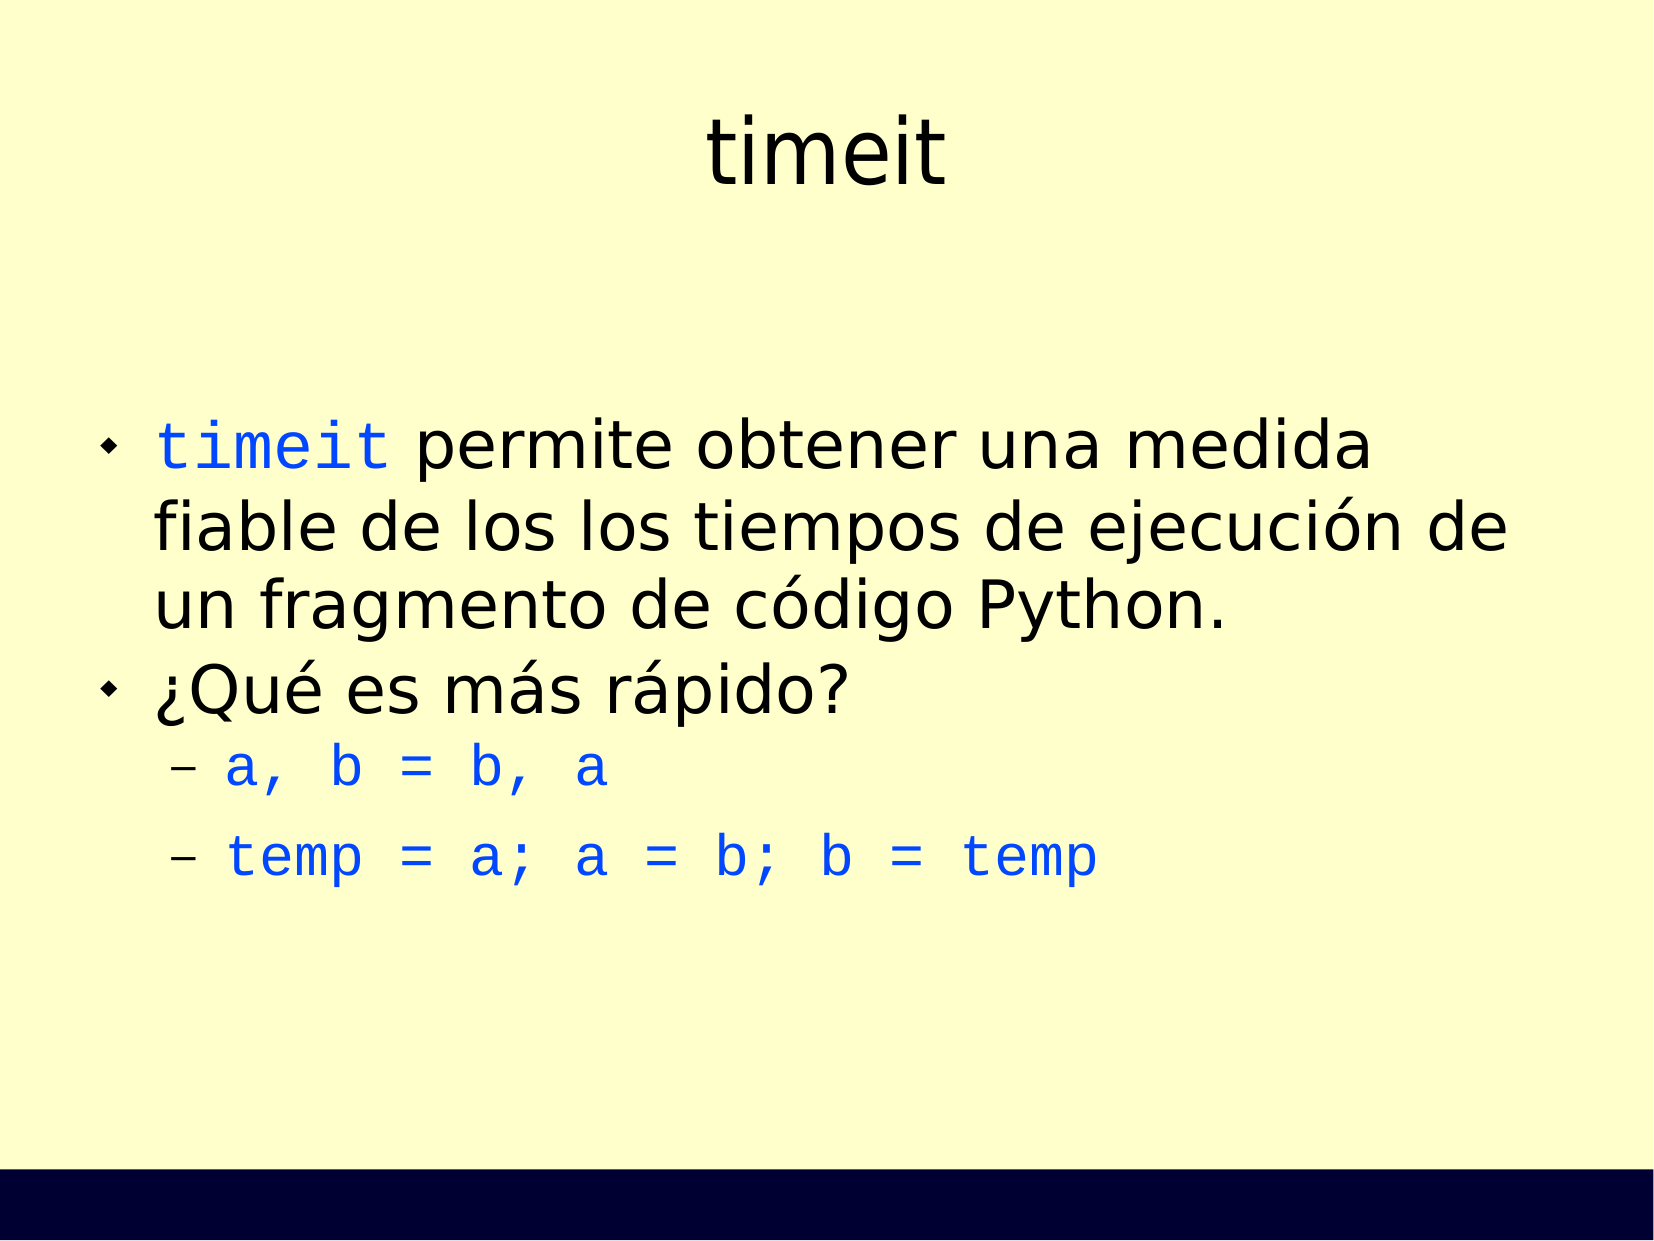

# timeit
timeit permite obtener una medida fiable de los los tiempos de ejecución de un fragmento de código Python.
¿Qué es más rápido?
a, b = b, a
temp = a; a = b; b = temp